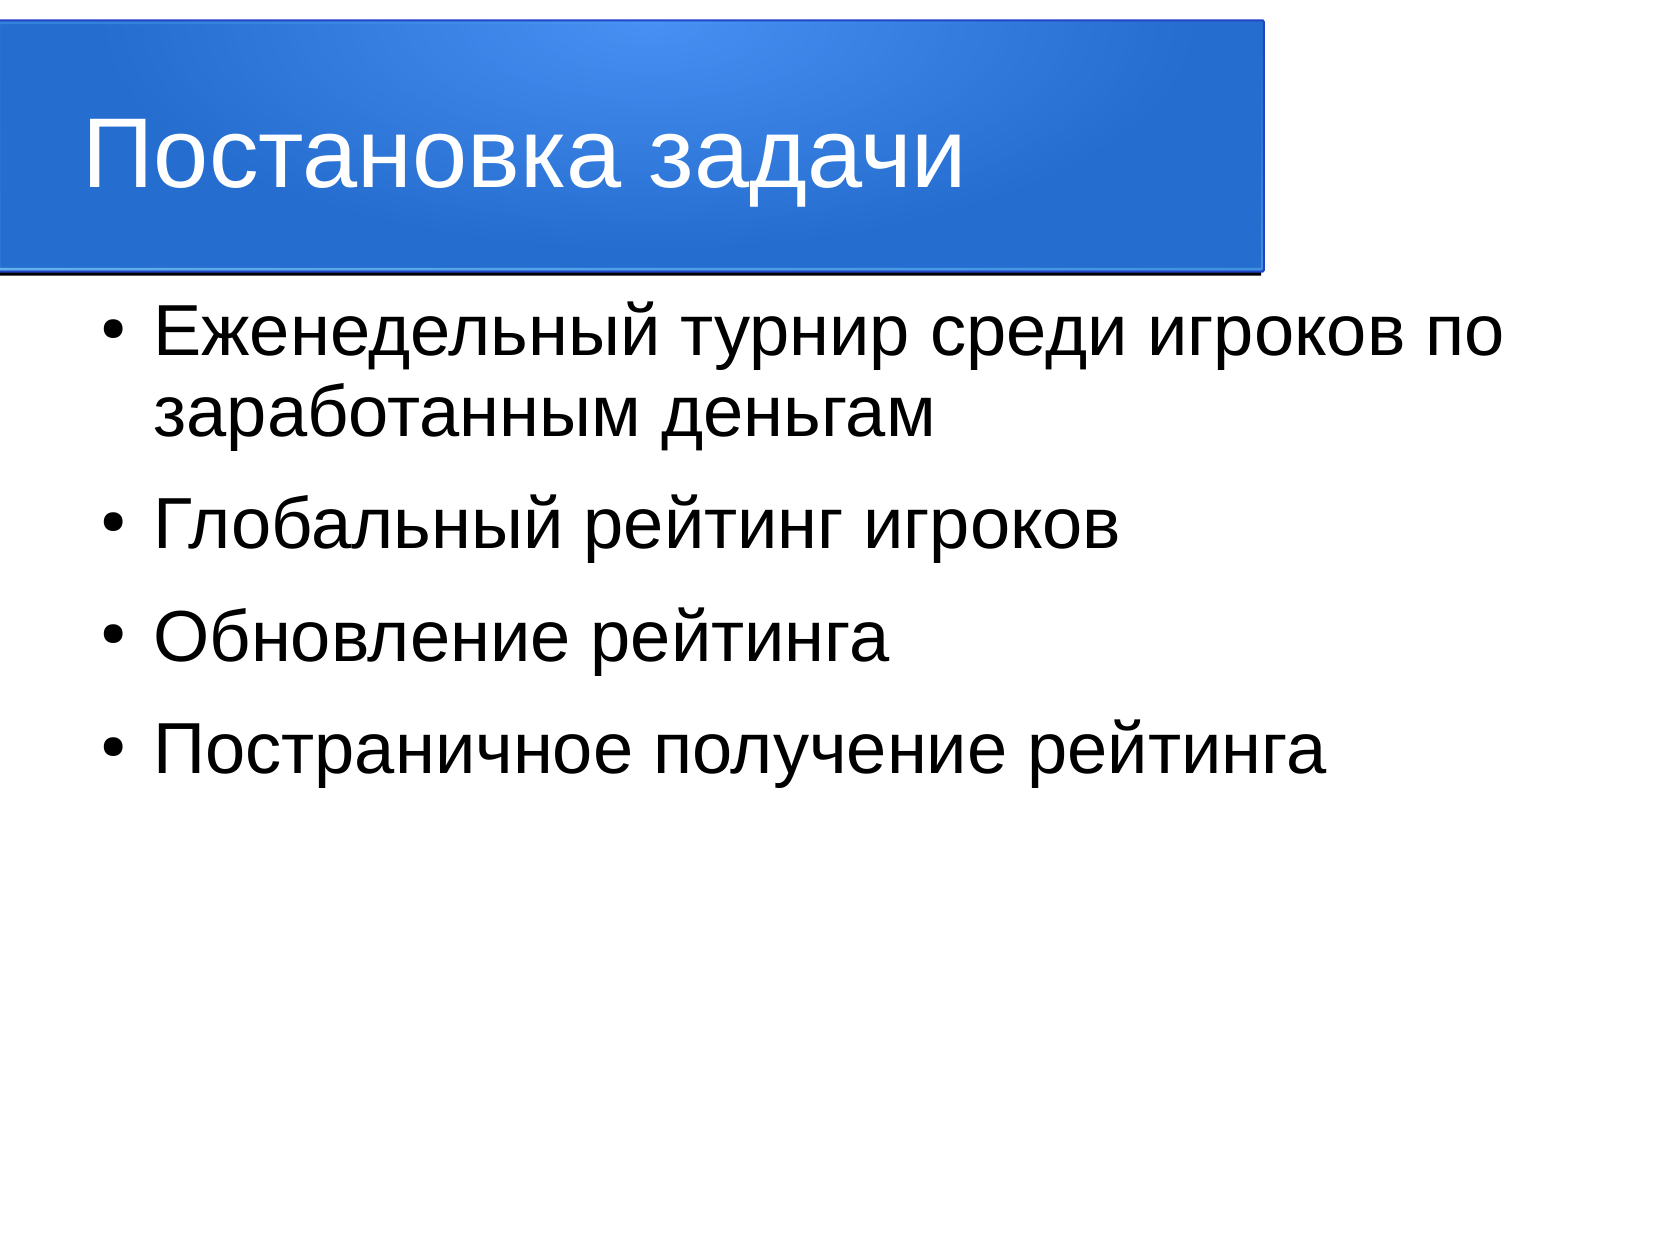

# Постановка задачи
Еженедельный турнир среди игроков по заработанным деньгам
Глобальный рейтинг игроков
Обновление рейтинга
Постраничное получение рейтинга